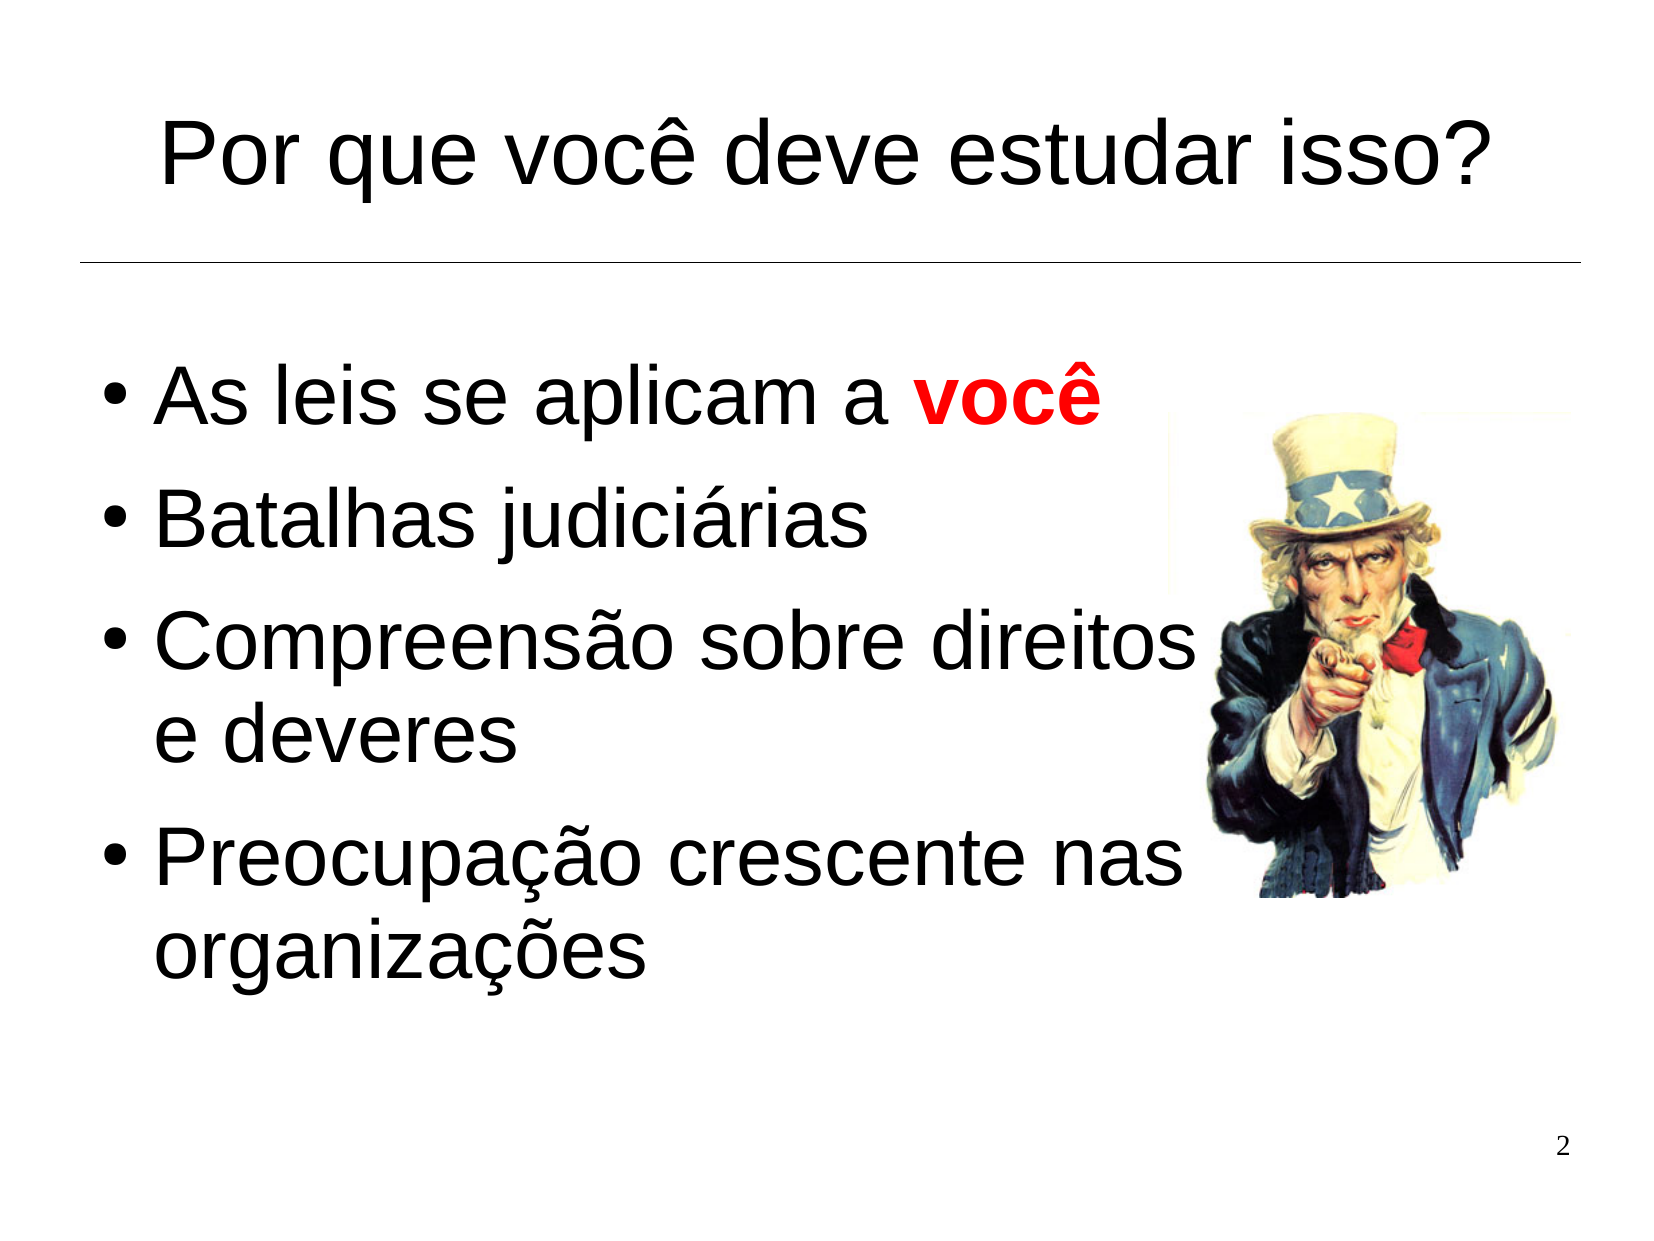

# Por que você deve estudar isso?
As leis se aplicam a você
Batalhas judiciárias
Compreensão sobre direitos e deveres
Preocupação crescente nas organizações
2